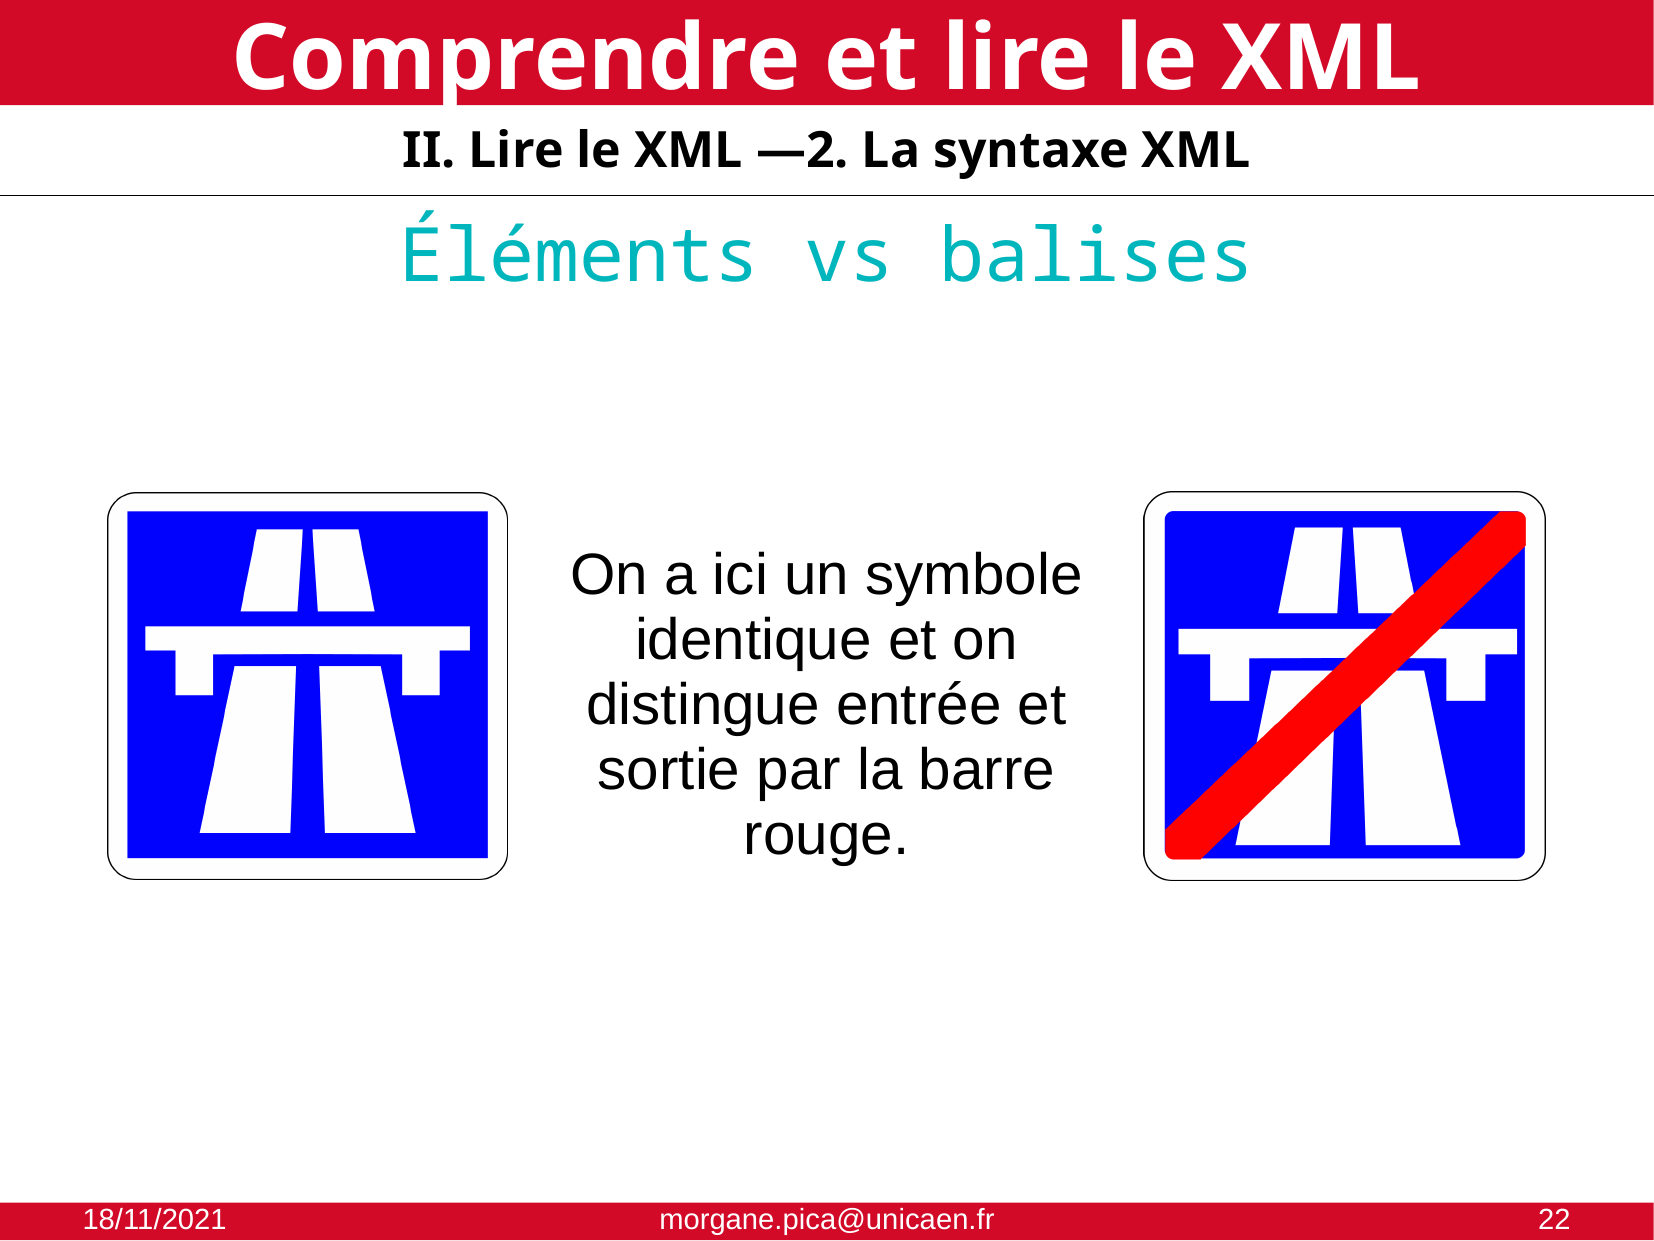

# Comprendre et lire le XML
II. Lire le XML —2. La syntaxe XML
Éléments vs balises
On a ici un symbole identique et on distingue entrée et sortie par la barre rouge.
18/11/2021
morgane.pica@unicaen.fr
22